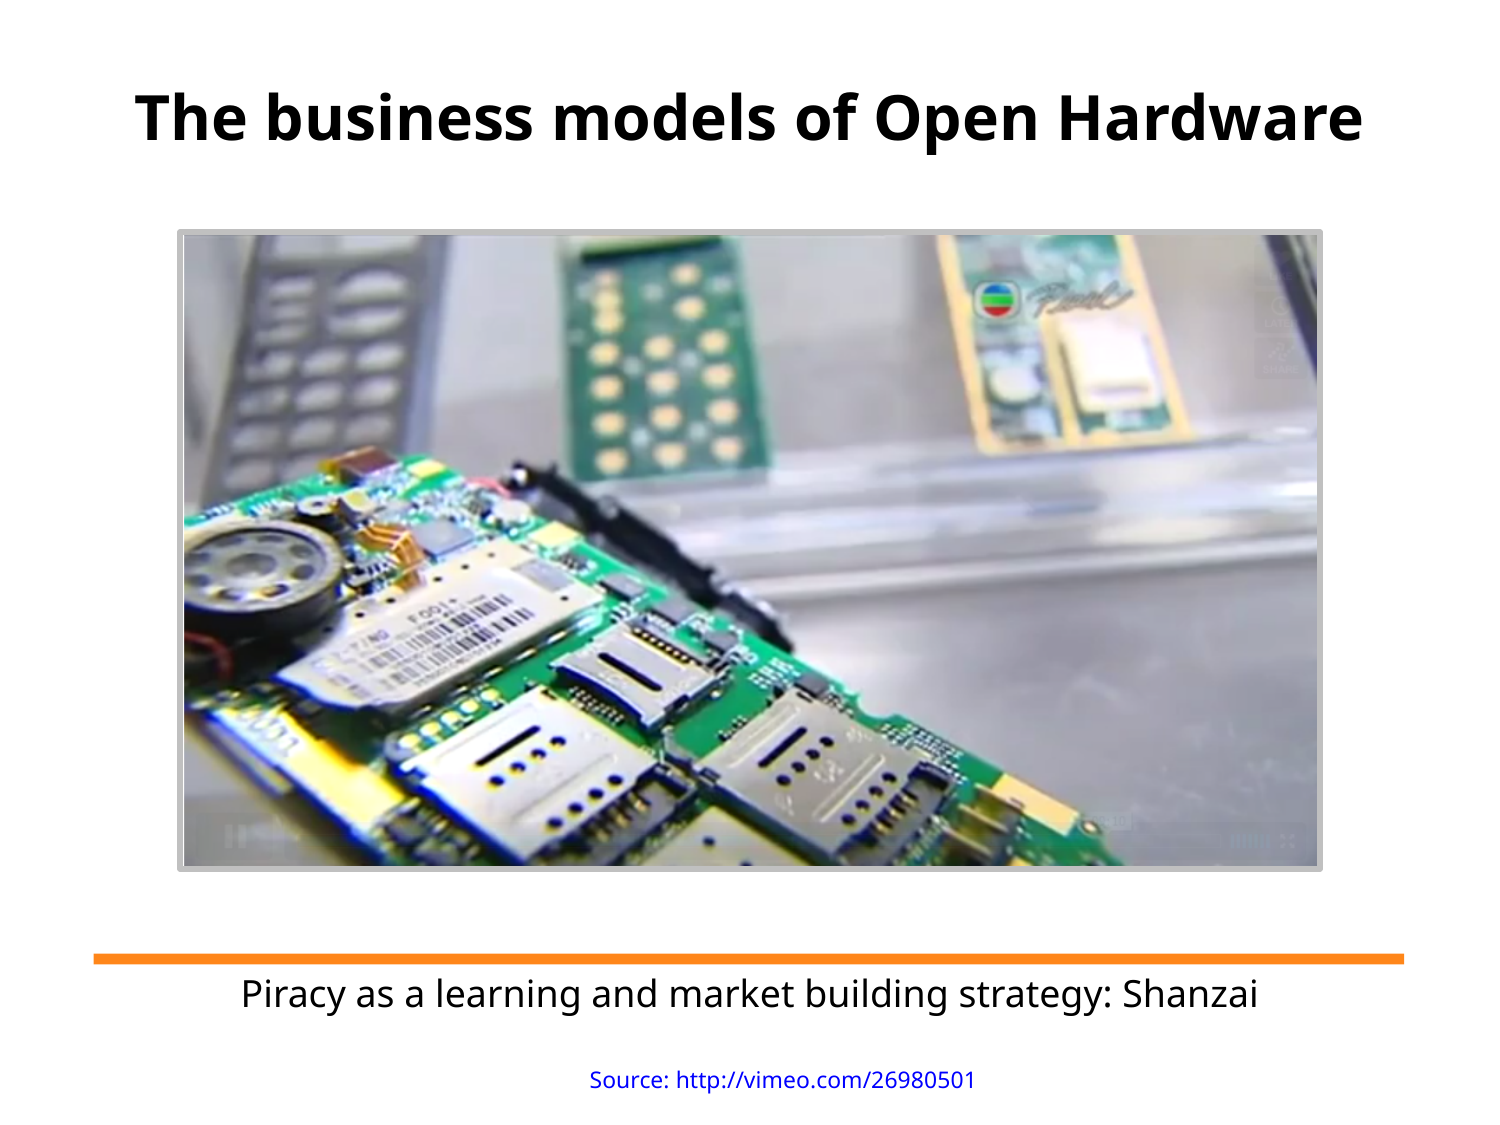

# The business models of Open Hardware
Piracy as a learning and market building strategy: Shanzai
Source: http://vimeo.com/26980501